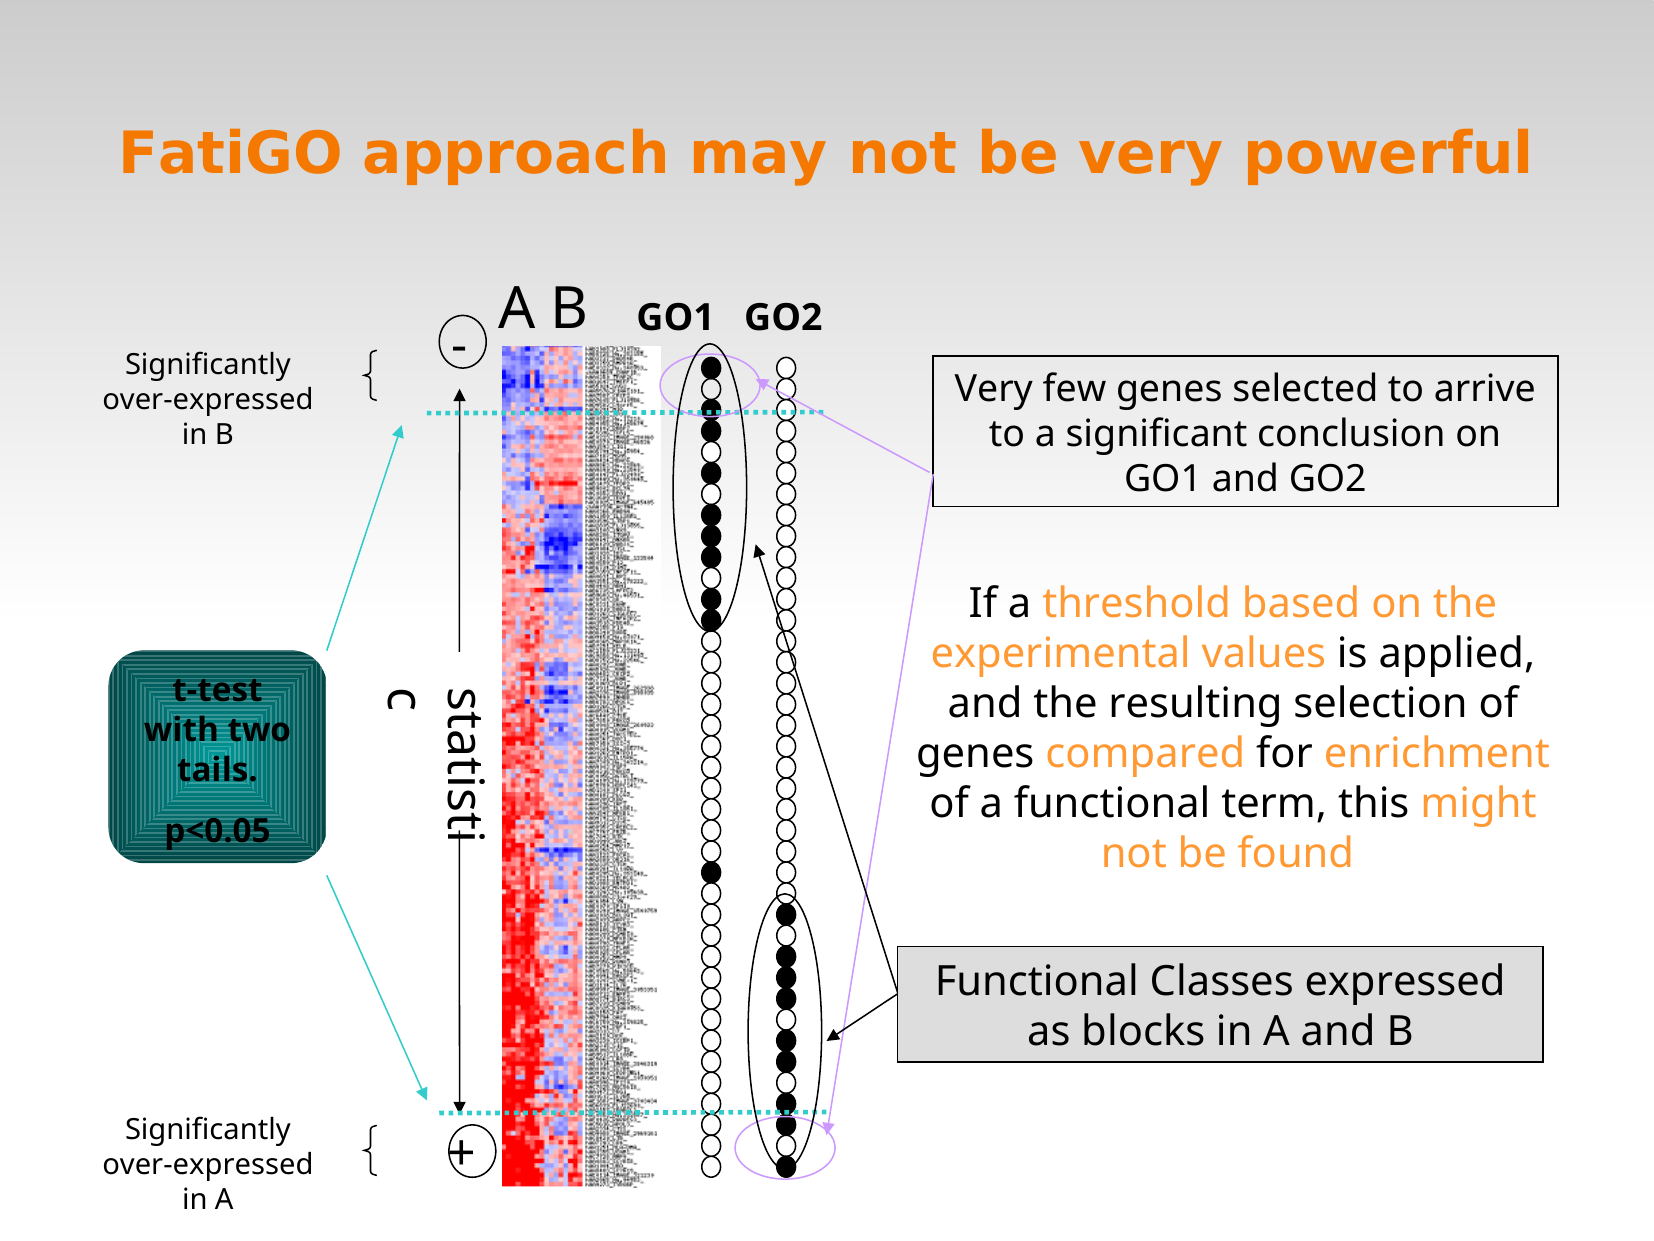

# FatiGO approach may not be very powerful
A B
 GO1 GO2
-
Significantly over-expressed in B
Functional Classes expressed as blocks in A and B
Very few genes selected to arrive to a significant conclusion on GO1 and GO2
If a threshold based on the experimental values is applied, and the resulting selection of genes compared for enrichment of a functional term, this might not be found
t-test with two tails.
p<0.05
statistic
Significantly over-expressed in A
+